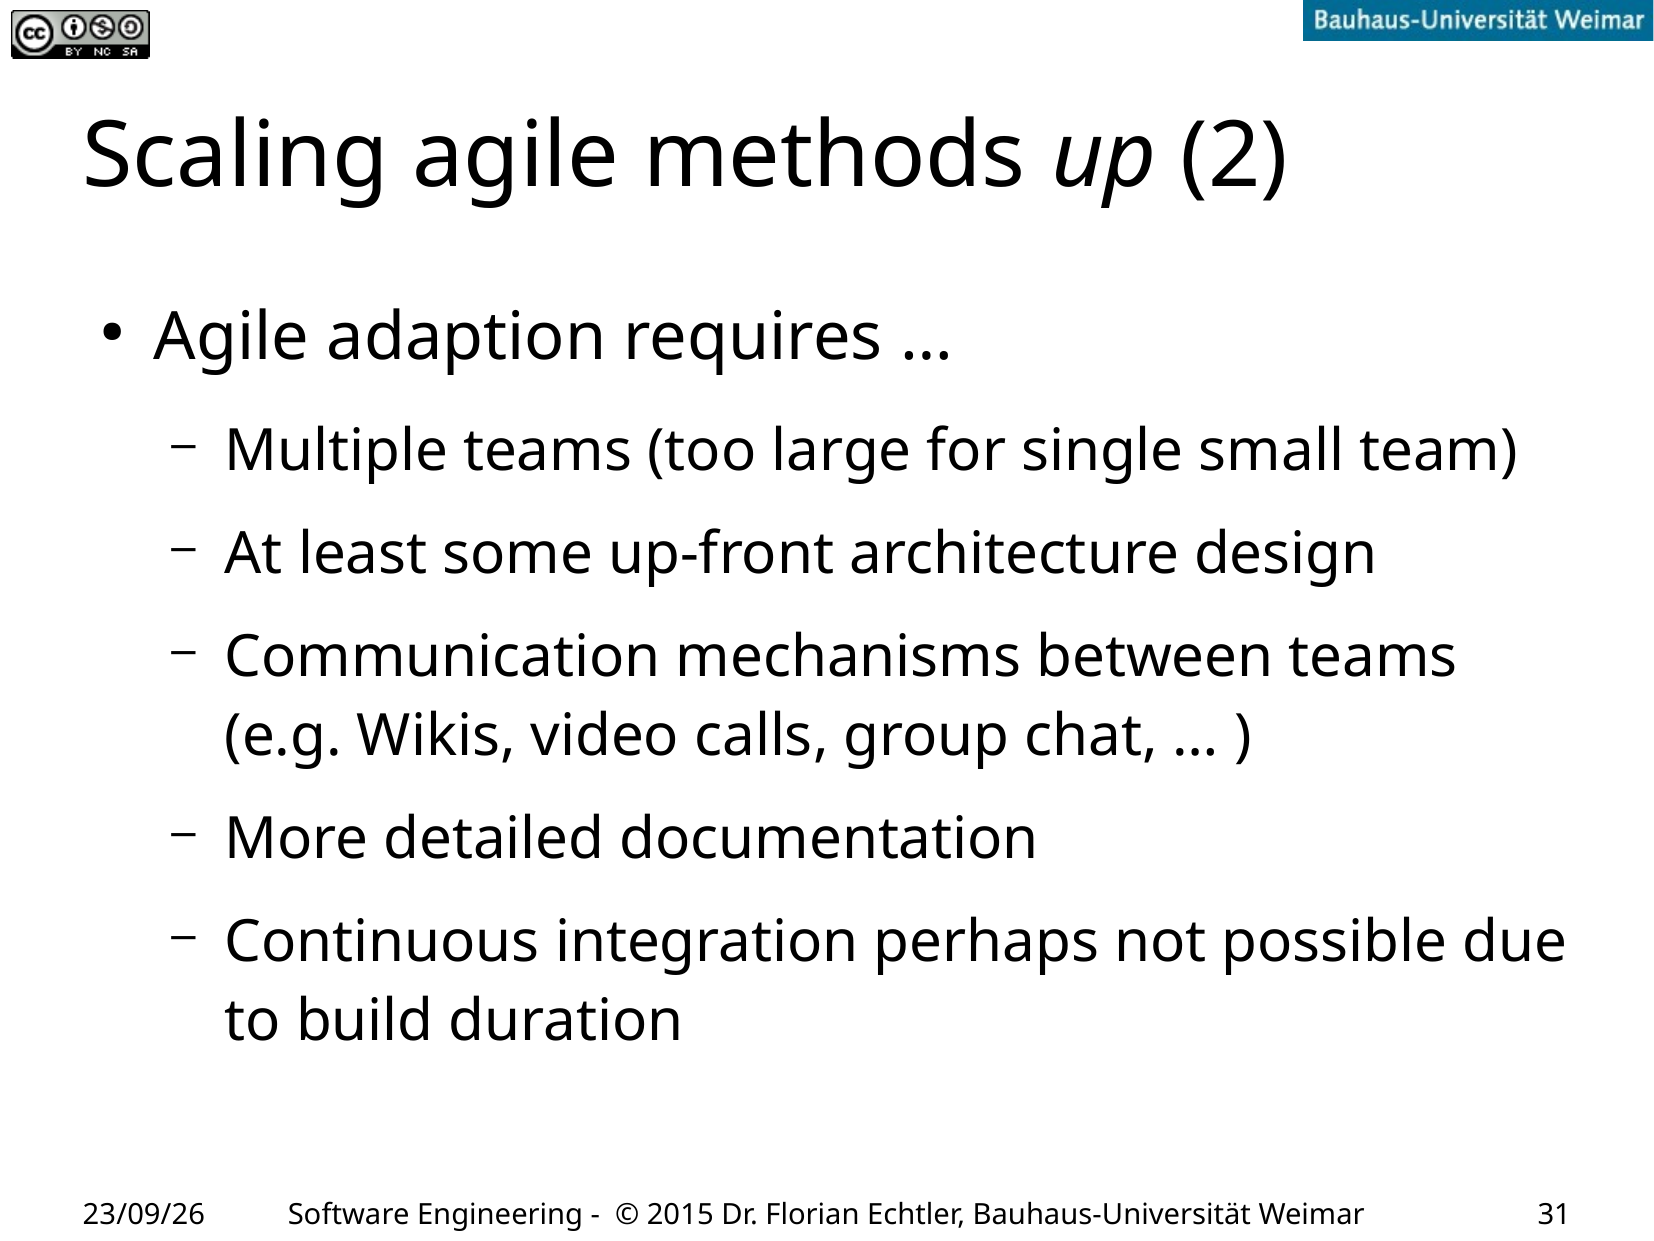

# Scaling agile methods up (2)
Agile adaption requires …
Multiple teams (too large for single small team)
At least some up-front architecture design
Communication mechanisms between teams (e.g. Wikis, video calls, group chat, … )
More detailed documentation
Continuous integration perhaps not possible due to build duration
Software Engineering - © 2015 Dr. Florian Echtler, Bauhaus-Universität Weimar
31